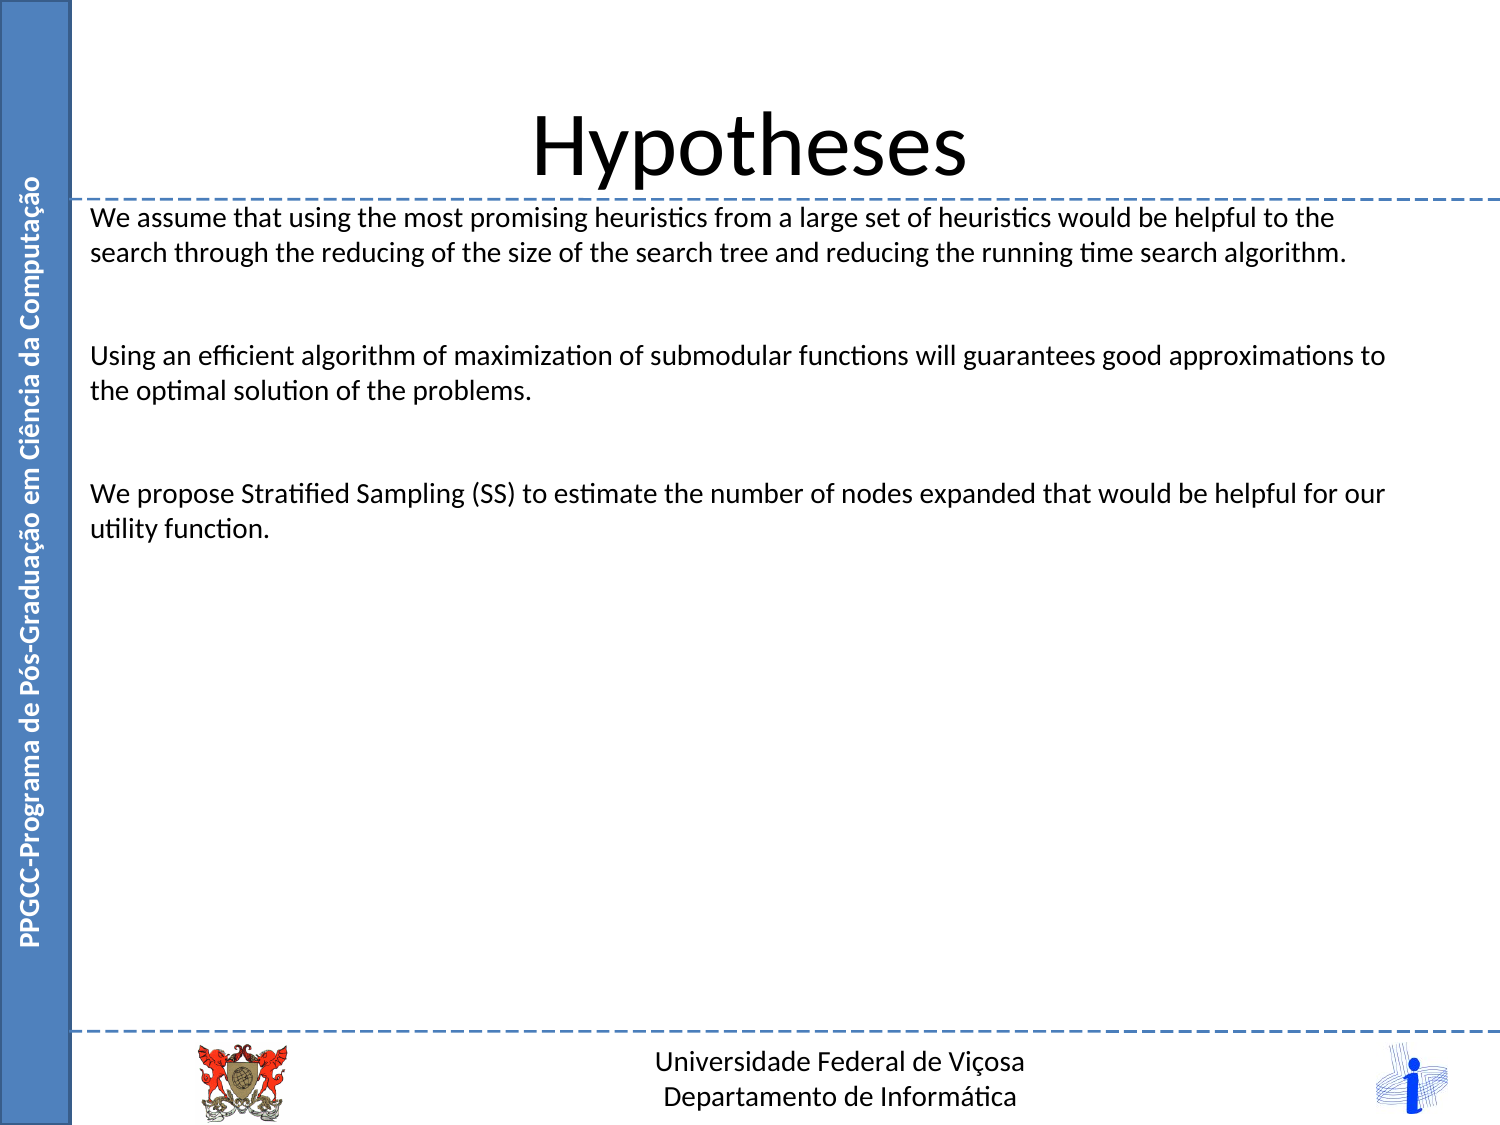

Hypotheses
We assume that using the most promising heuristics from a large set of heuristics would be helpful to the search through the reducing of the size of the search tree and reducing the running time search algorithm.
Using an efficient algorithm of maximization of submodular functions will guarantees good approximations to the optimal solution of the problems.
We propose Stratified Sampling (SS) to estimate the number of nodes expanded that would be helpful for our utility function.
PPGCC-Programa de Pós-Graduação em Ciência da Computação
Universidade Federal de Viçosa
Departamento de Informática